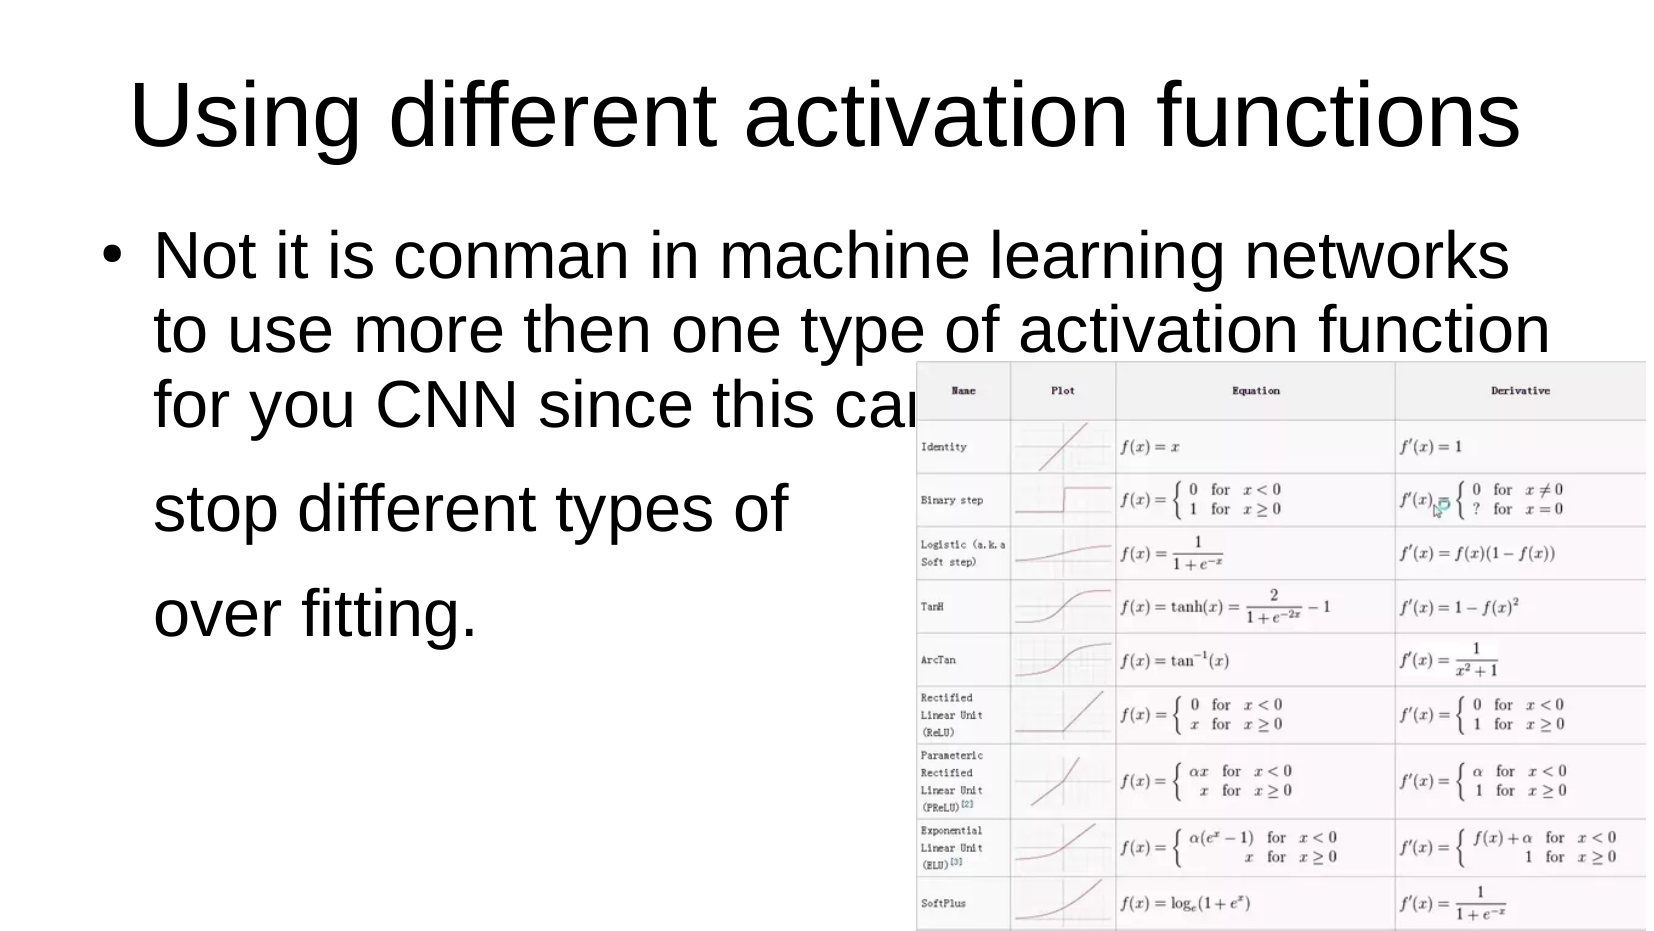

# Using different activation functions
Not it is conman in machine learning networks to use more then one type of activation function for you CNN since this can
stop different types of
over fitting.